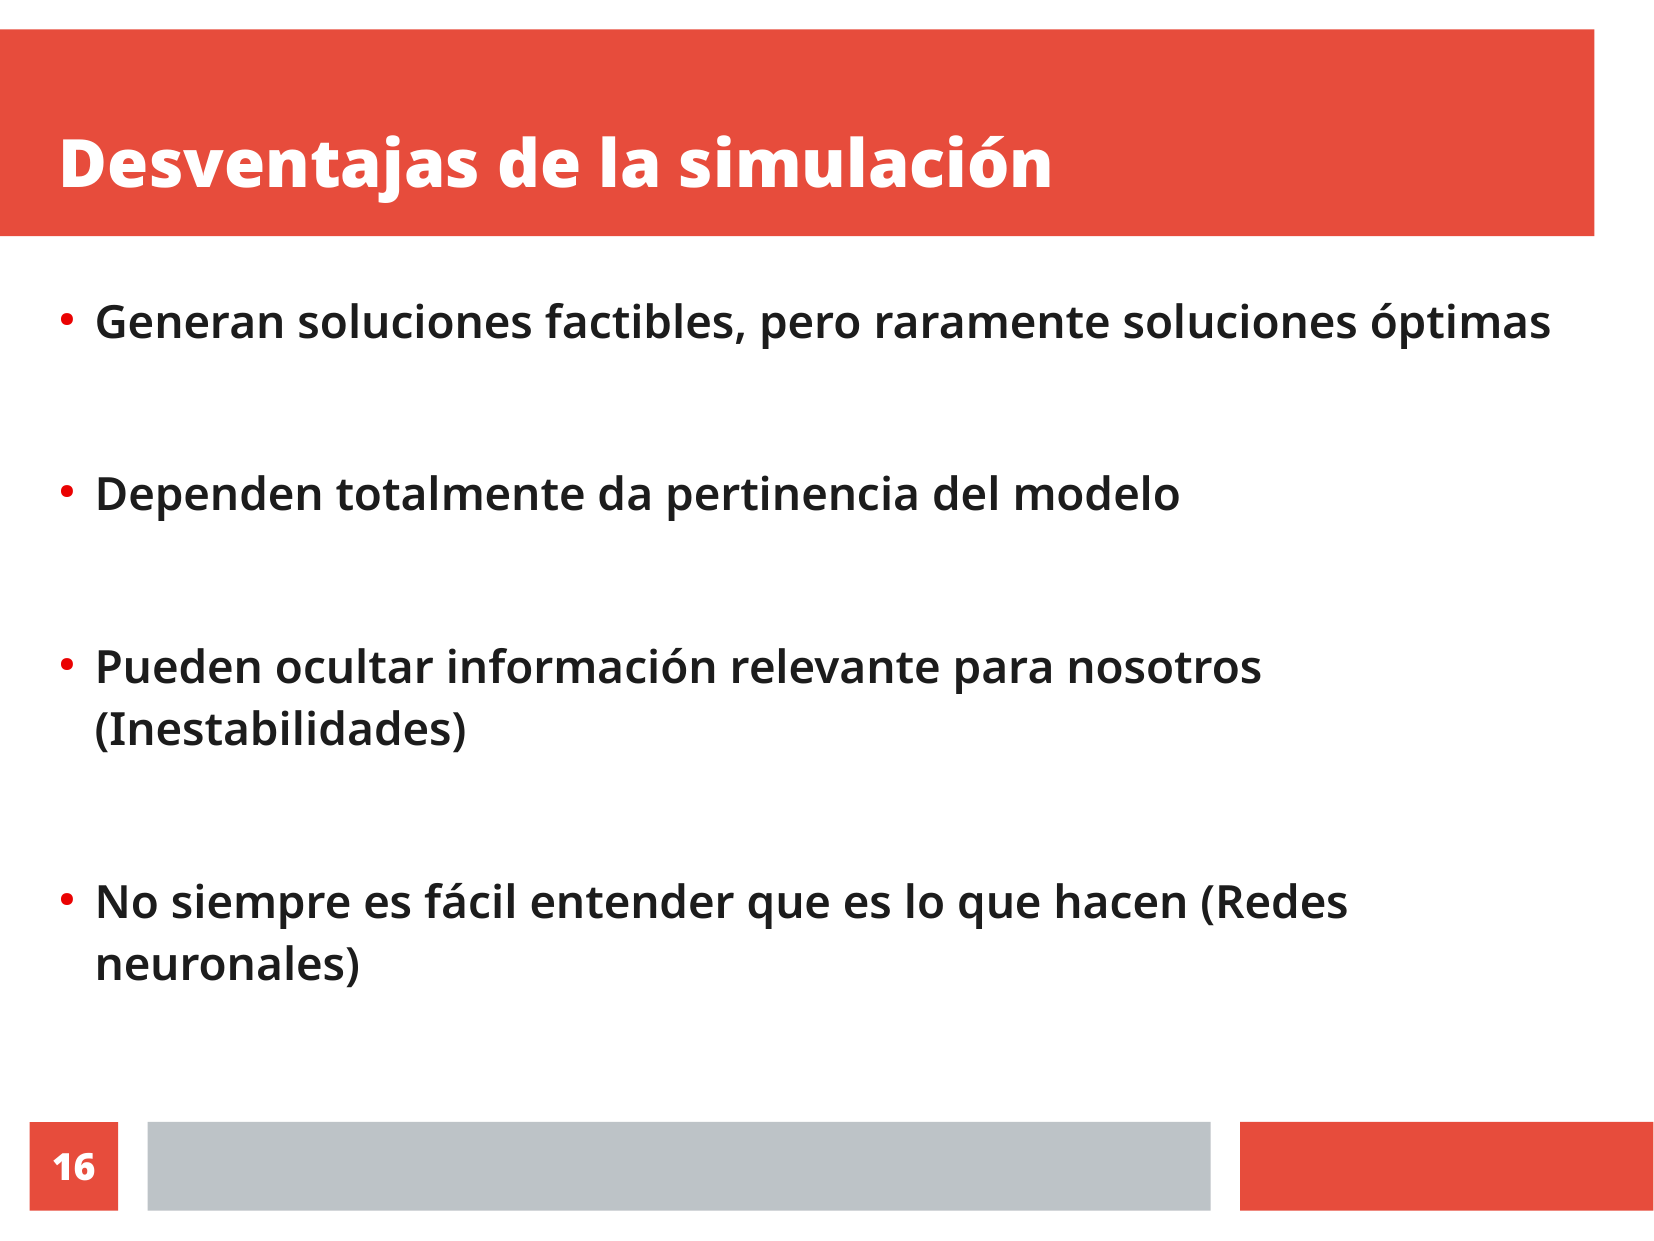

# Desventajas de la simulación
Generan soluciones factibles, pero raramente soluciones óptimas
Dependen totalmente da pertinencia del modelo
Pueden ocultar información relevante para nosotros (Inestabilidades)
No siempre es fácil entender que es lo que hacen (Redes neuronales)
16